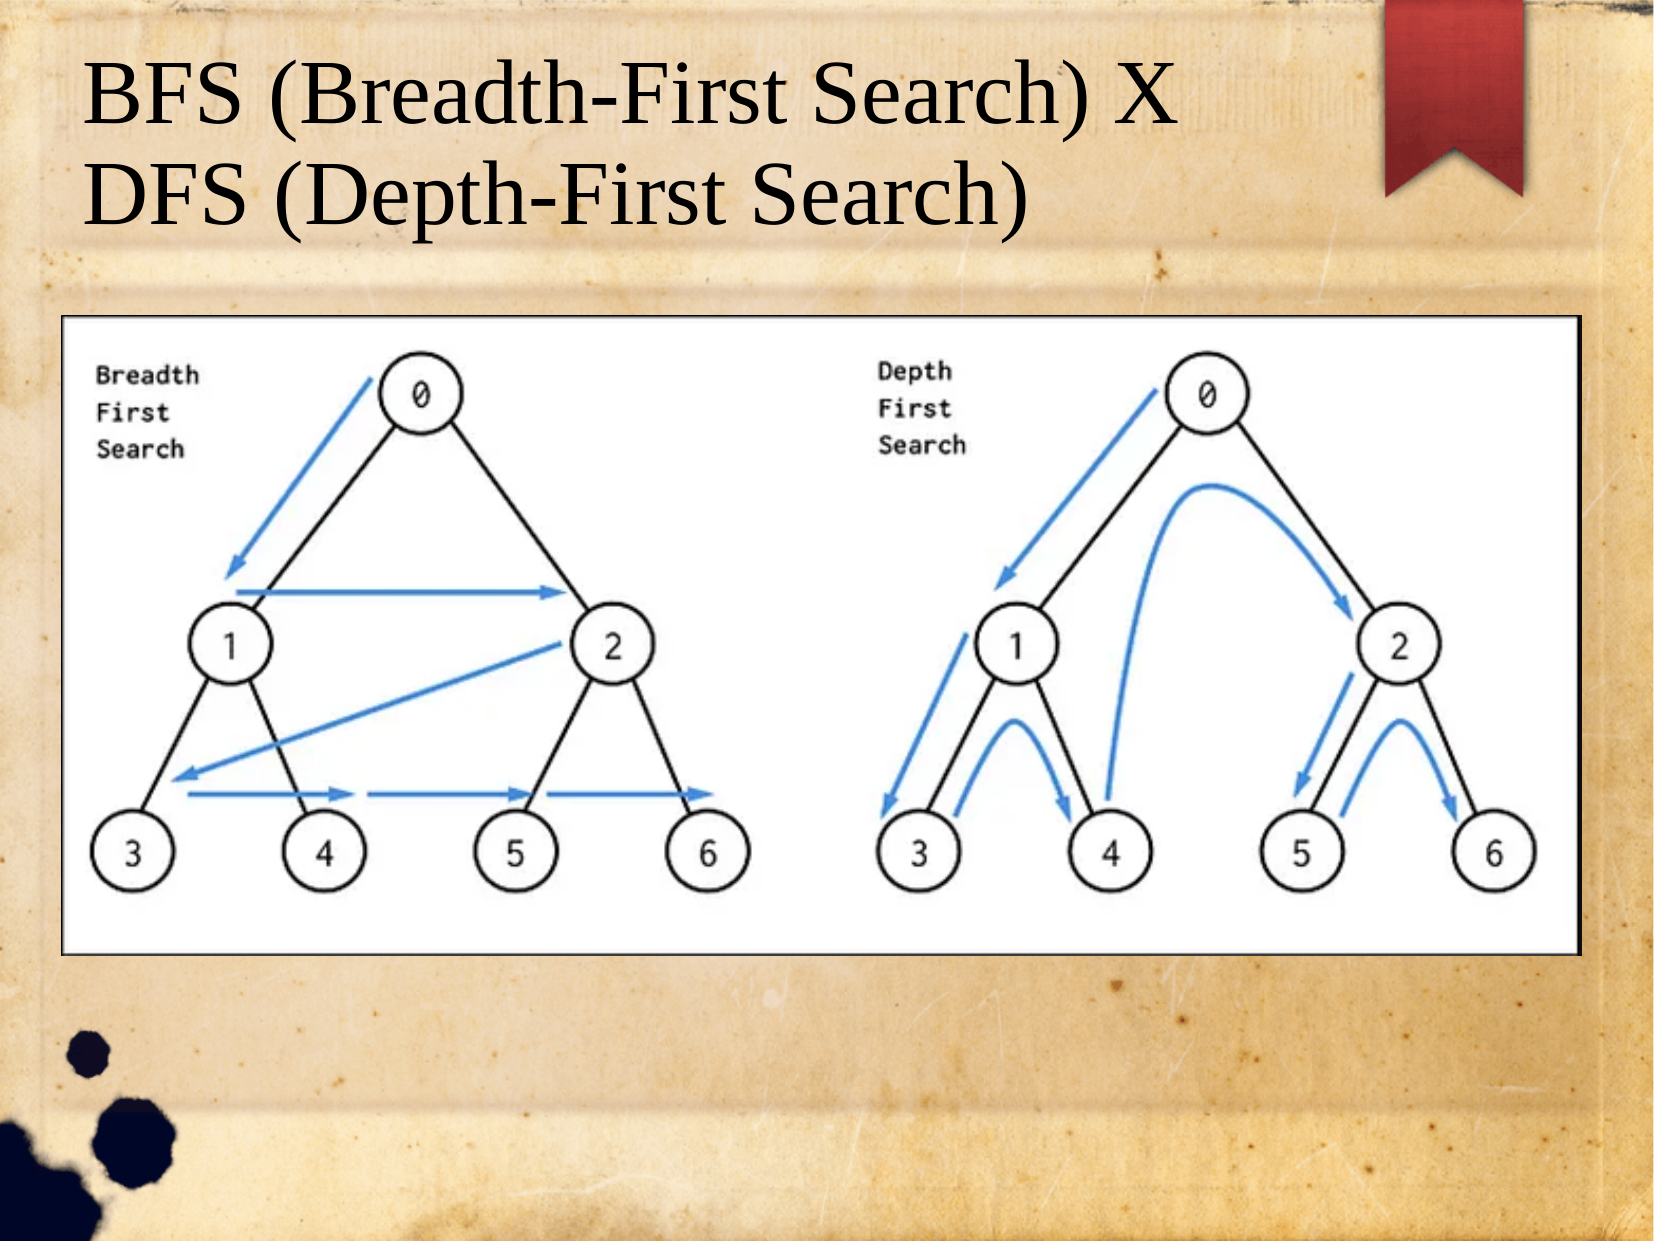

# BFS (Breadth-First Search) X DFS (Depth-First Search)